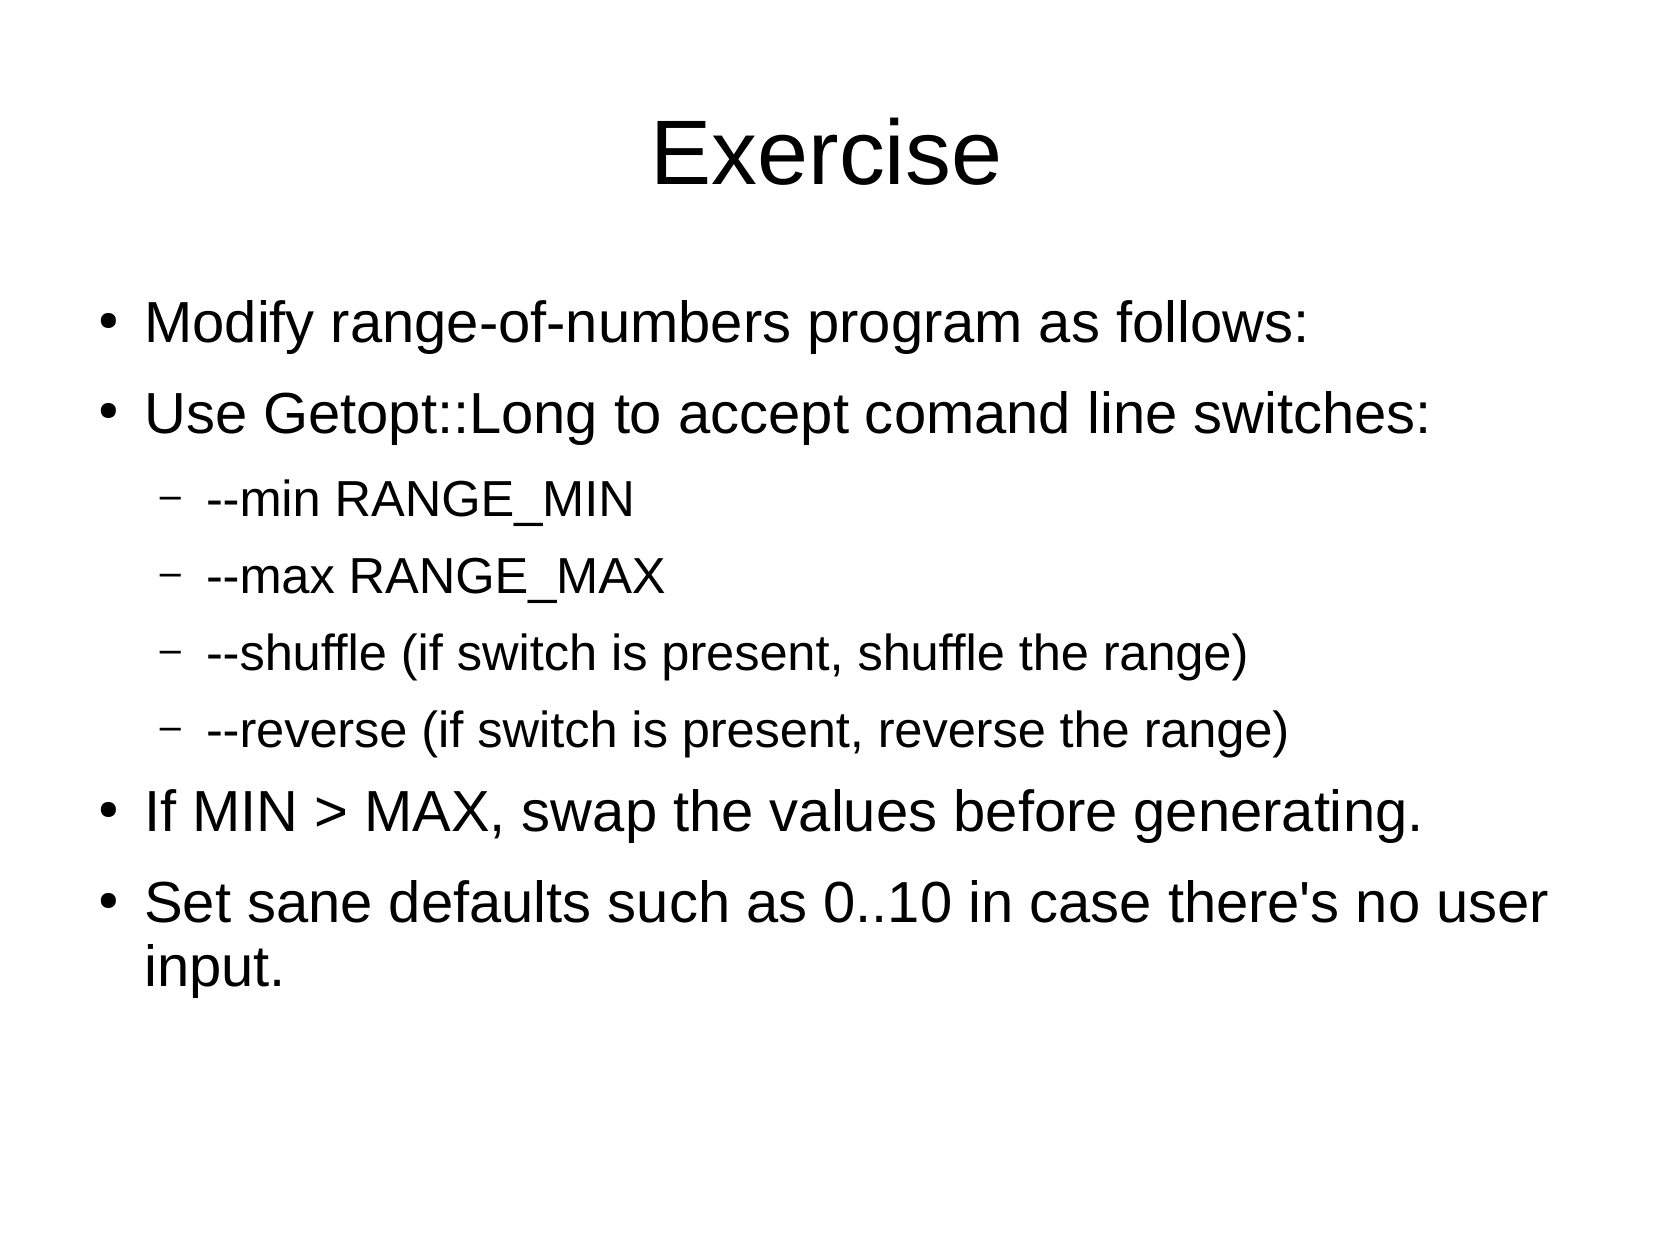

# Exercise
Modify range-of-numbers program as follows:
Use Getopt::Long to accept comand line switches:
--min RANGE_MIN
--max RANGE_MAX
--shuffle (if switch is present, shuffle the range)
--reverse (if switch is present, reverse the range)
If MIN > MAX, swap the values before generating.
Set sane defaults such as 0..10 in case there's no user input.